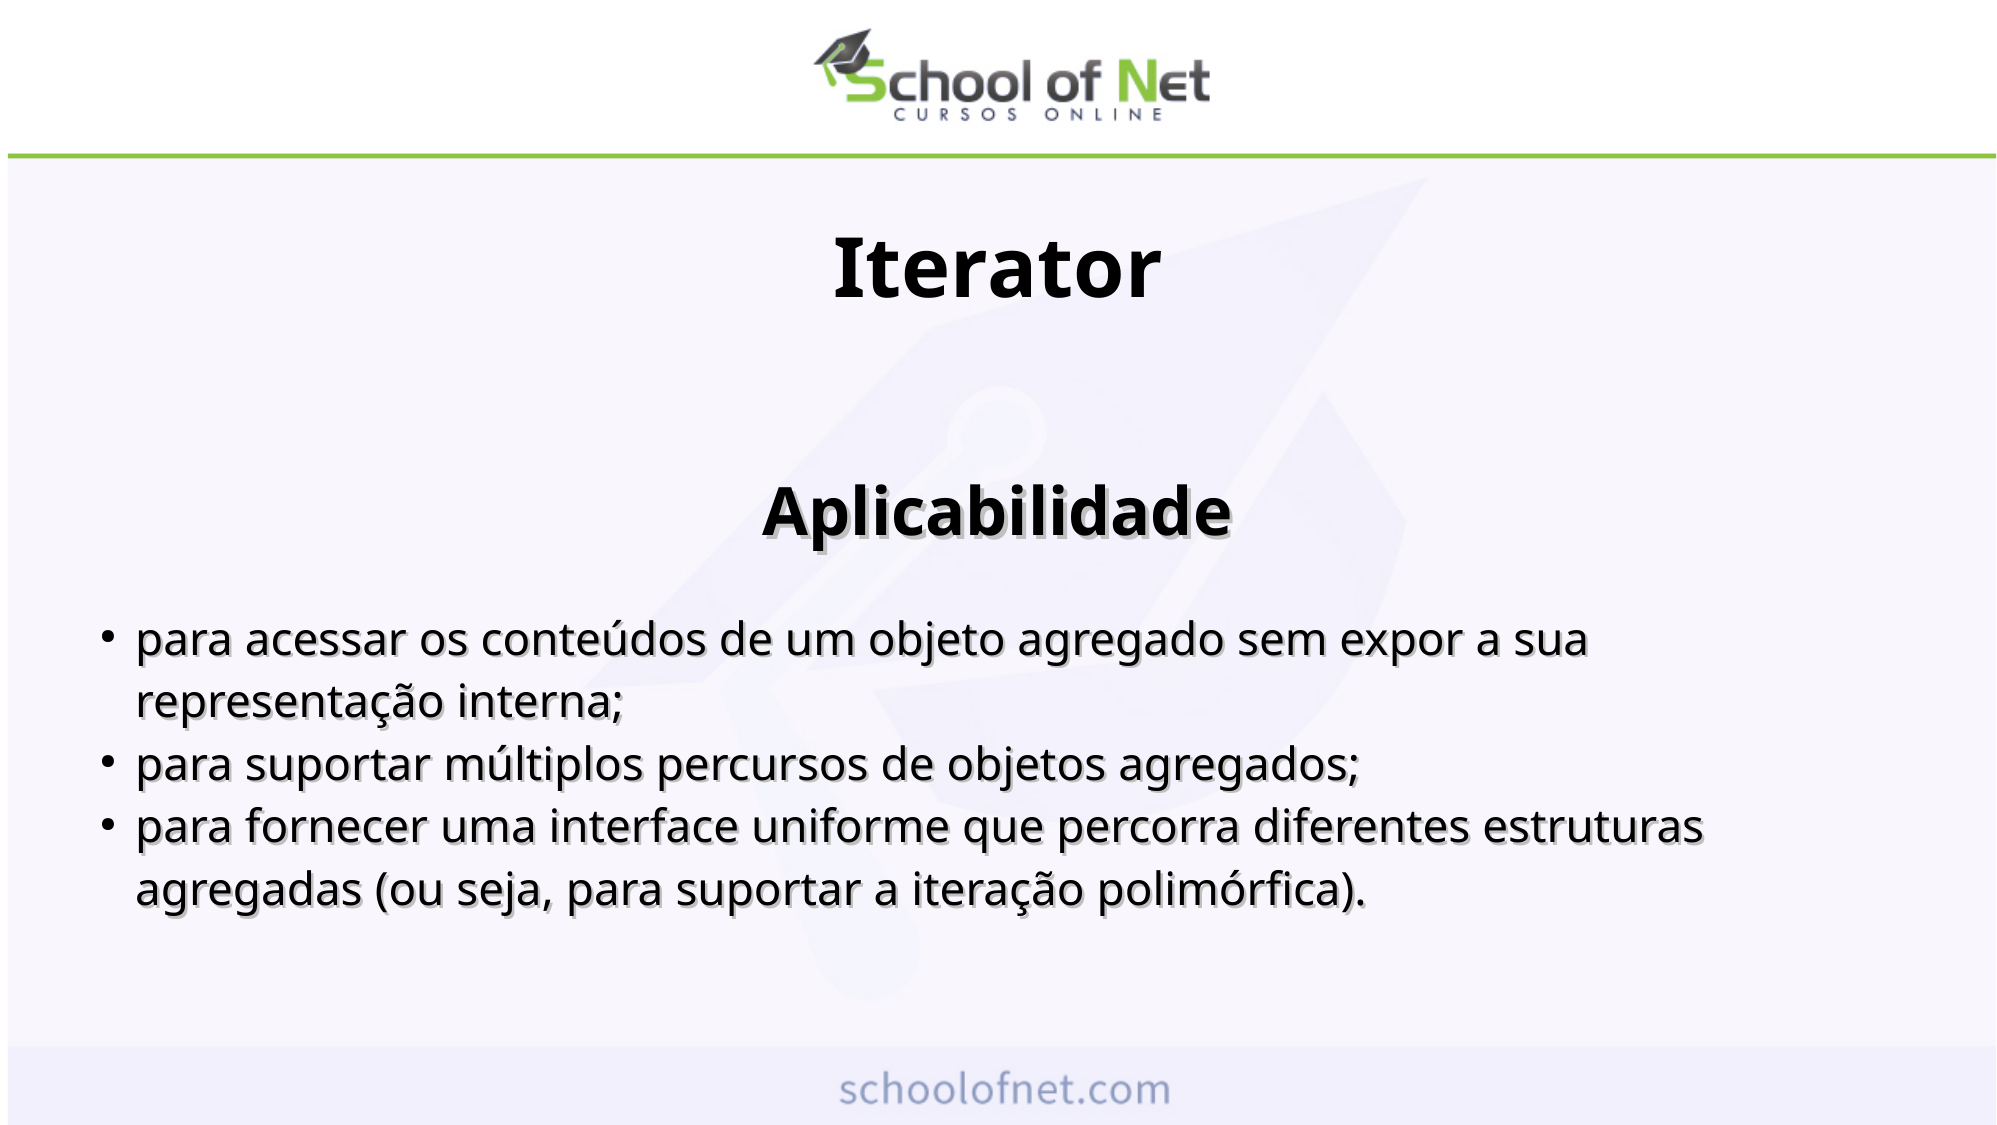

# Iterator
Aplicabilidade
para acessar os conteúdos de um objeto agregado sem expor a sua representação interna;
para suportar múltiplos percursos de objetos agregados;
para fornecer uma interface uniforme que percorra diferentes estruturas agregadas (ou seja, para suportar a iteração polimórfica).